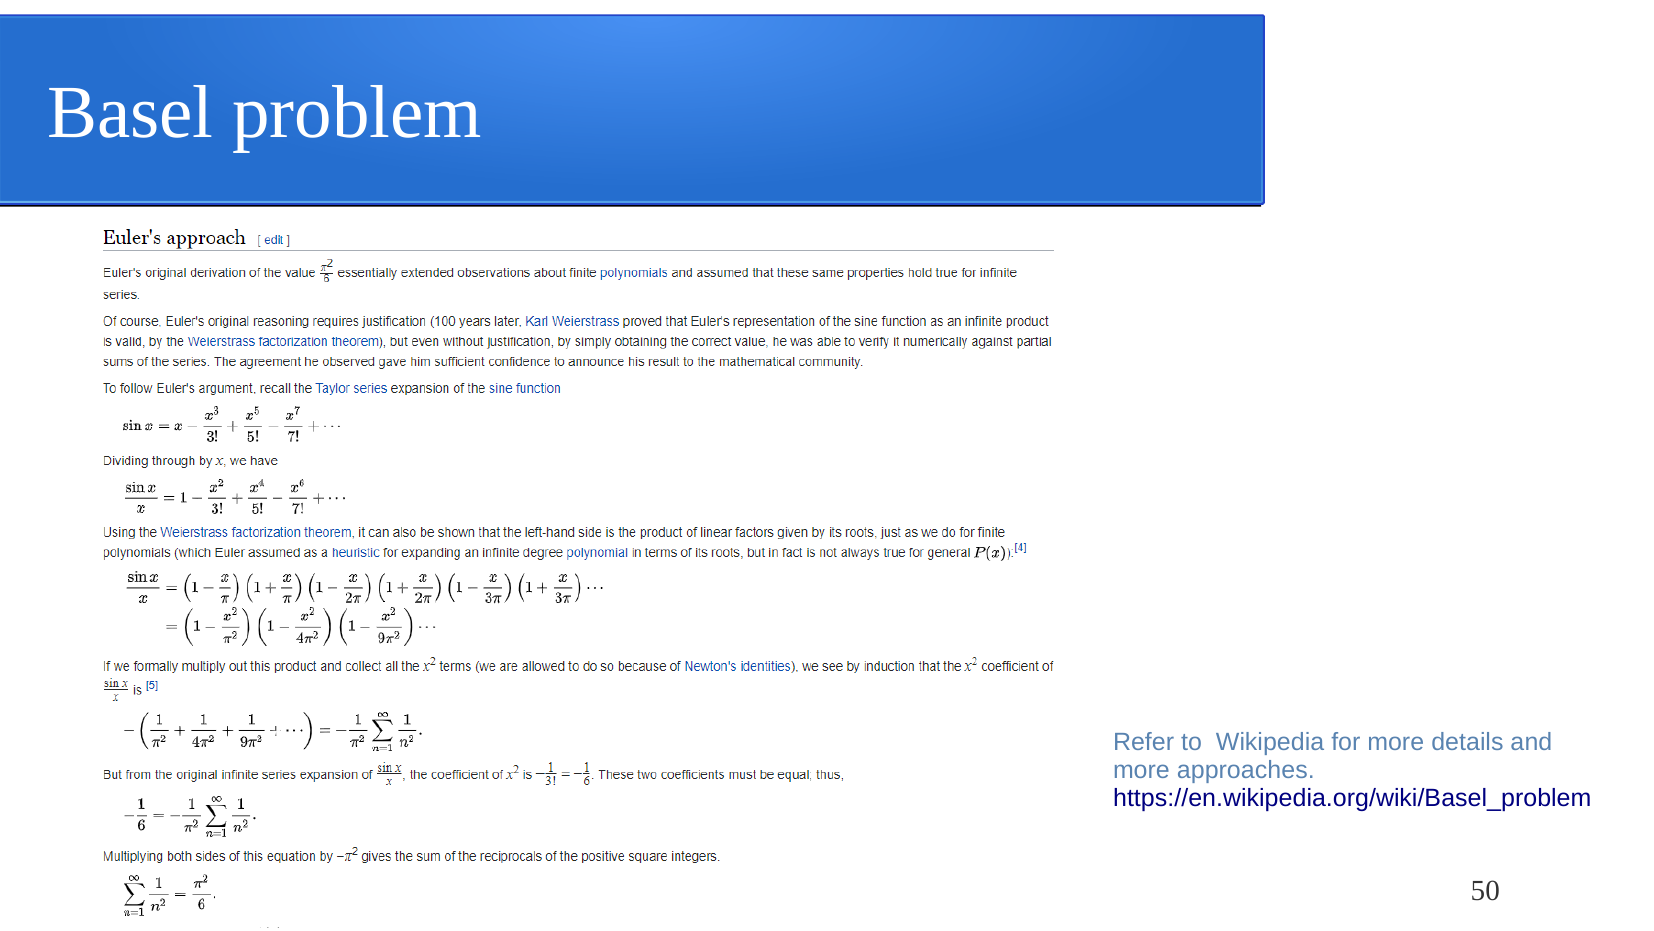

# Basel problem
Refer to Wikipedia for more details and more approaches.
https://en.wikipedia.org/wiki/Basel_problem
Randomized Algorithms, CSIE, TKU, Taiwan
50